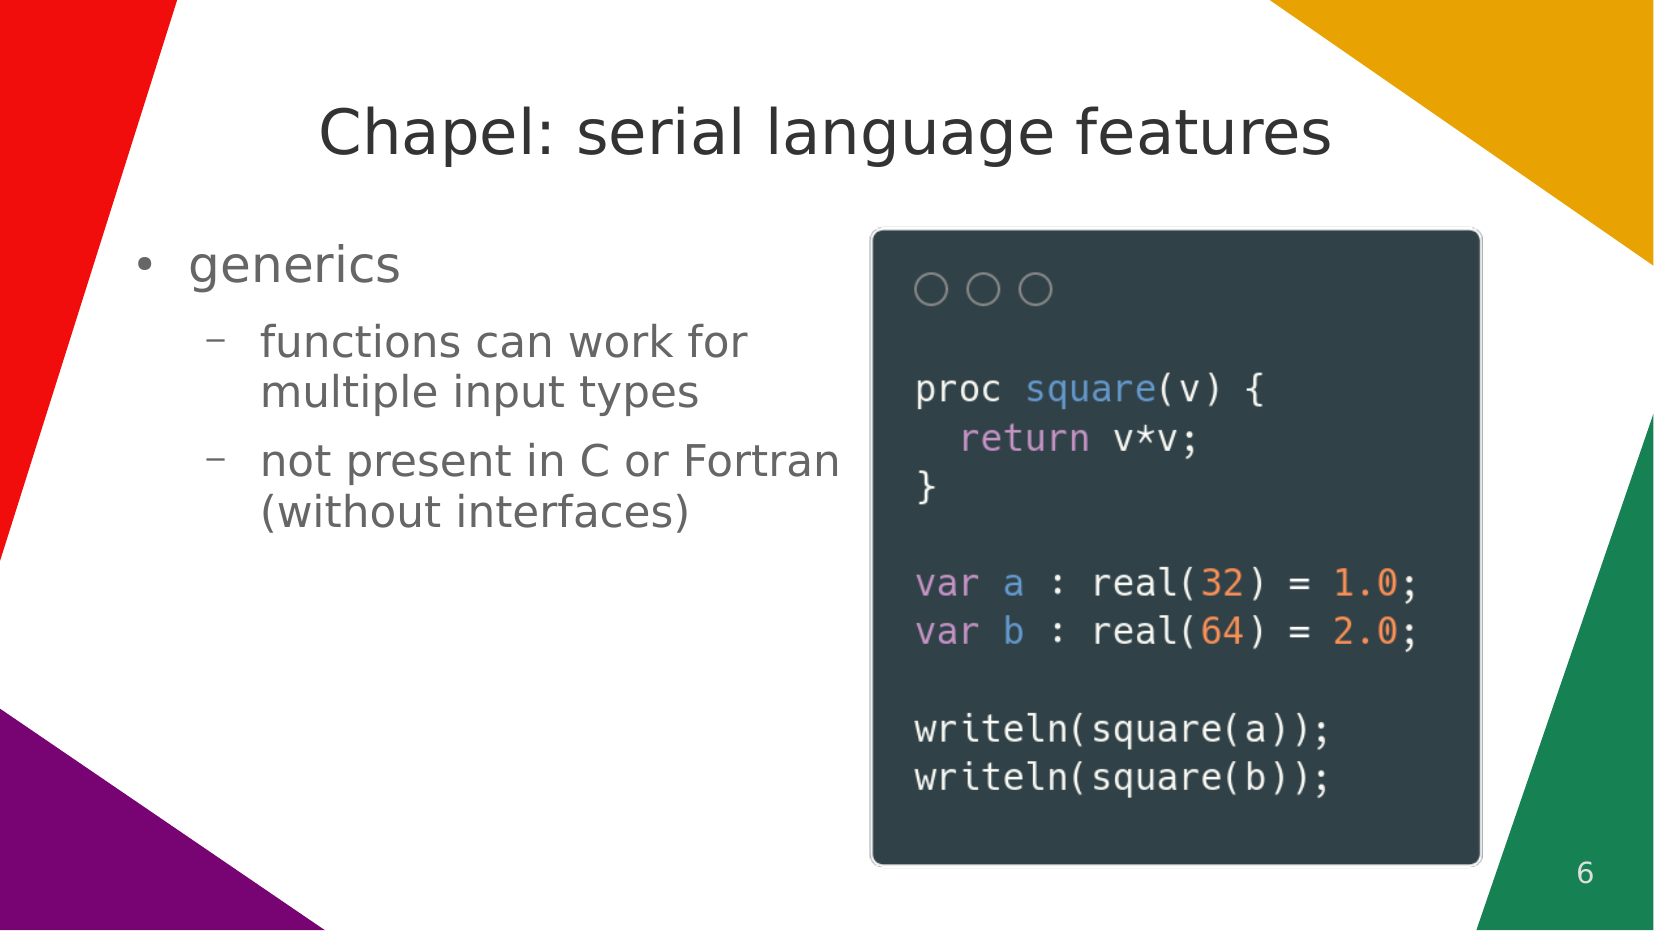

# Chapel: serial language features
generics
functions can work for multiple input types
not present in C or Fortran (without interfaces)
6